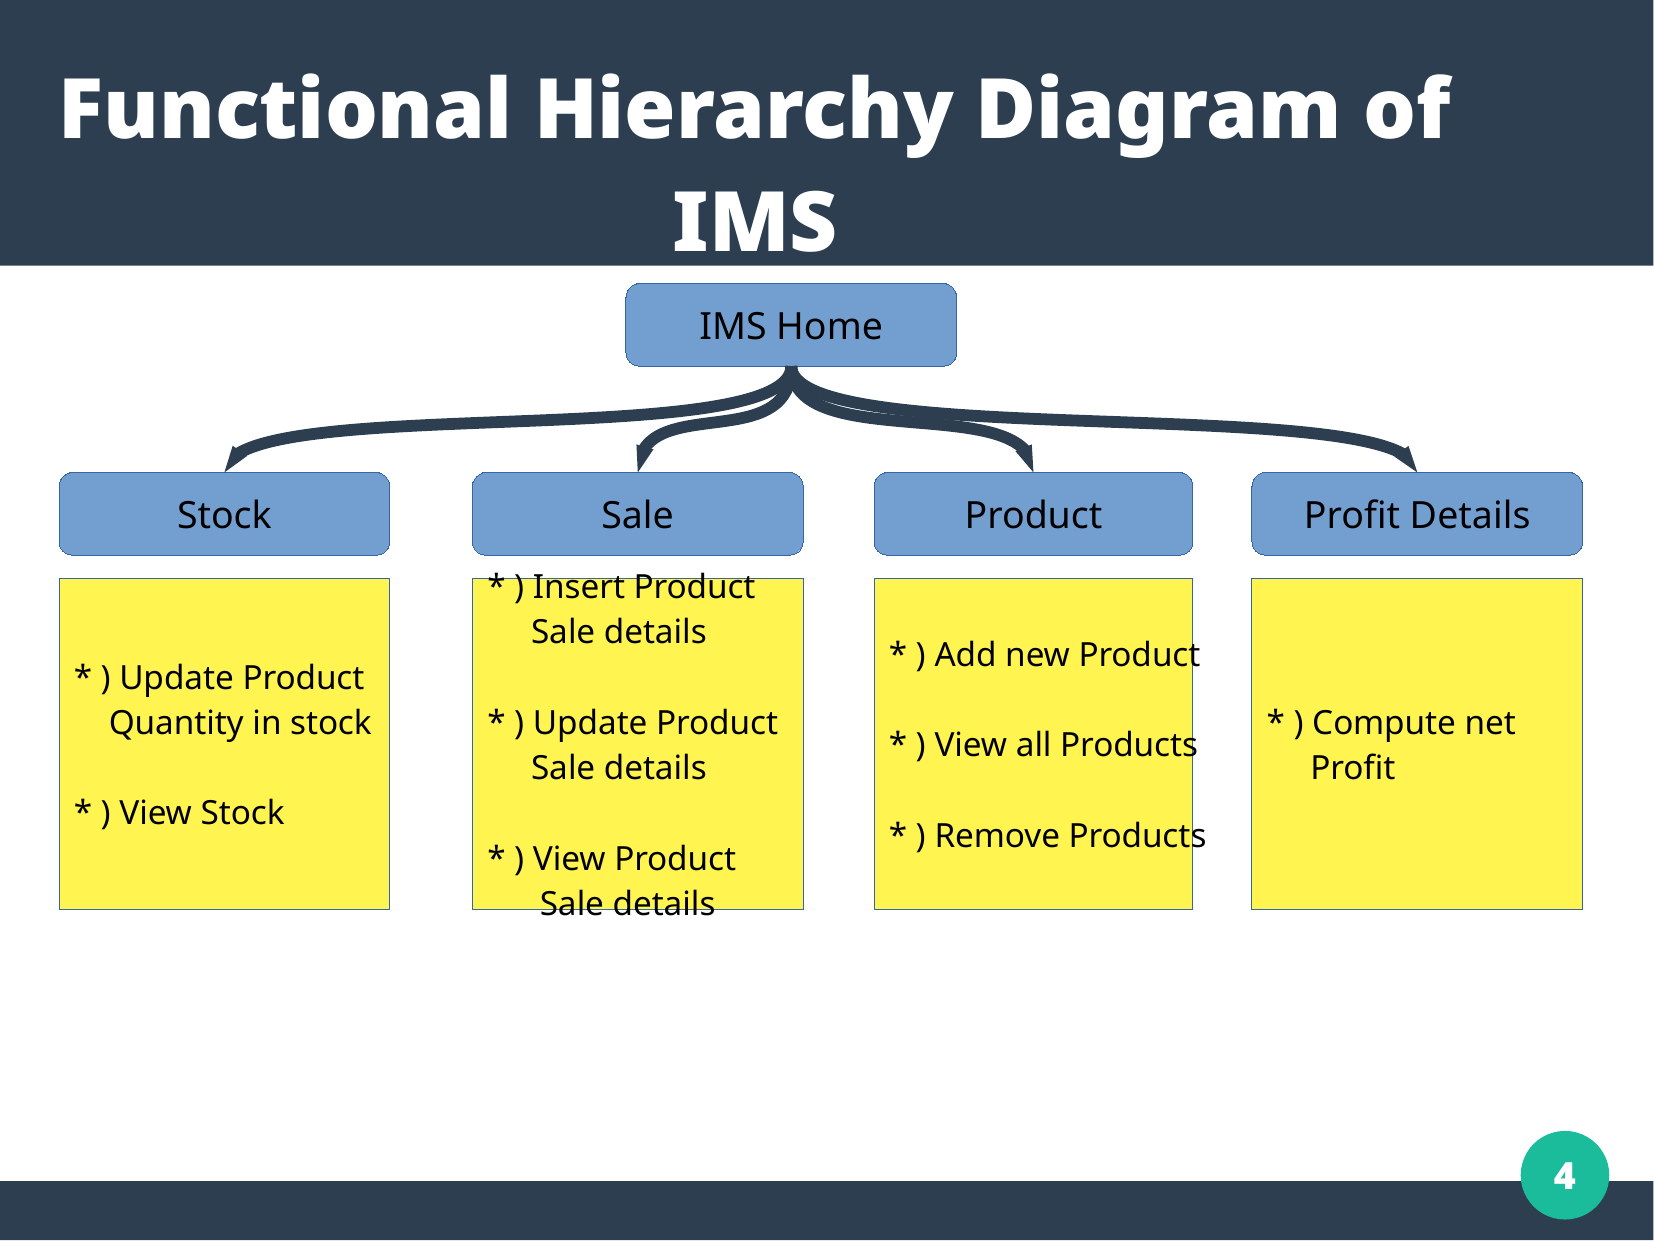

# Functional Hierarchy Diagram of IMS
IMS Home
Stock
Sale
Product
Profit Details
* ) Update Product
 Quantity in stock
* ) View Stock
* ) Insert Product
 Sale details
* ) Update Product
 Sale details
* ) View Product
 Sale details
* ) Add new Product
* ) View all Products
* ) Remove Products
* ) Compute net
 Profit
4